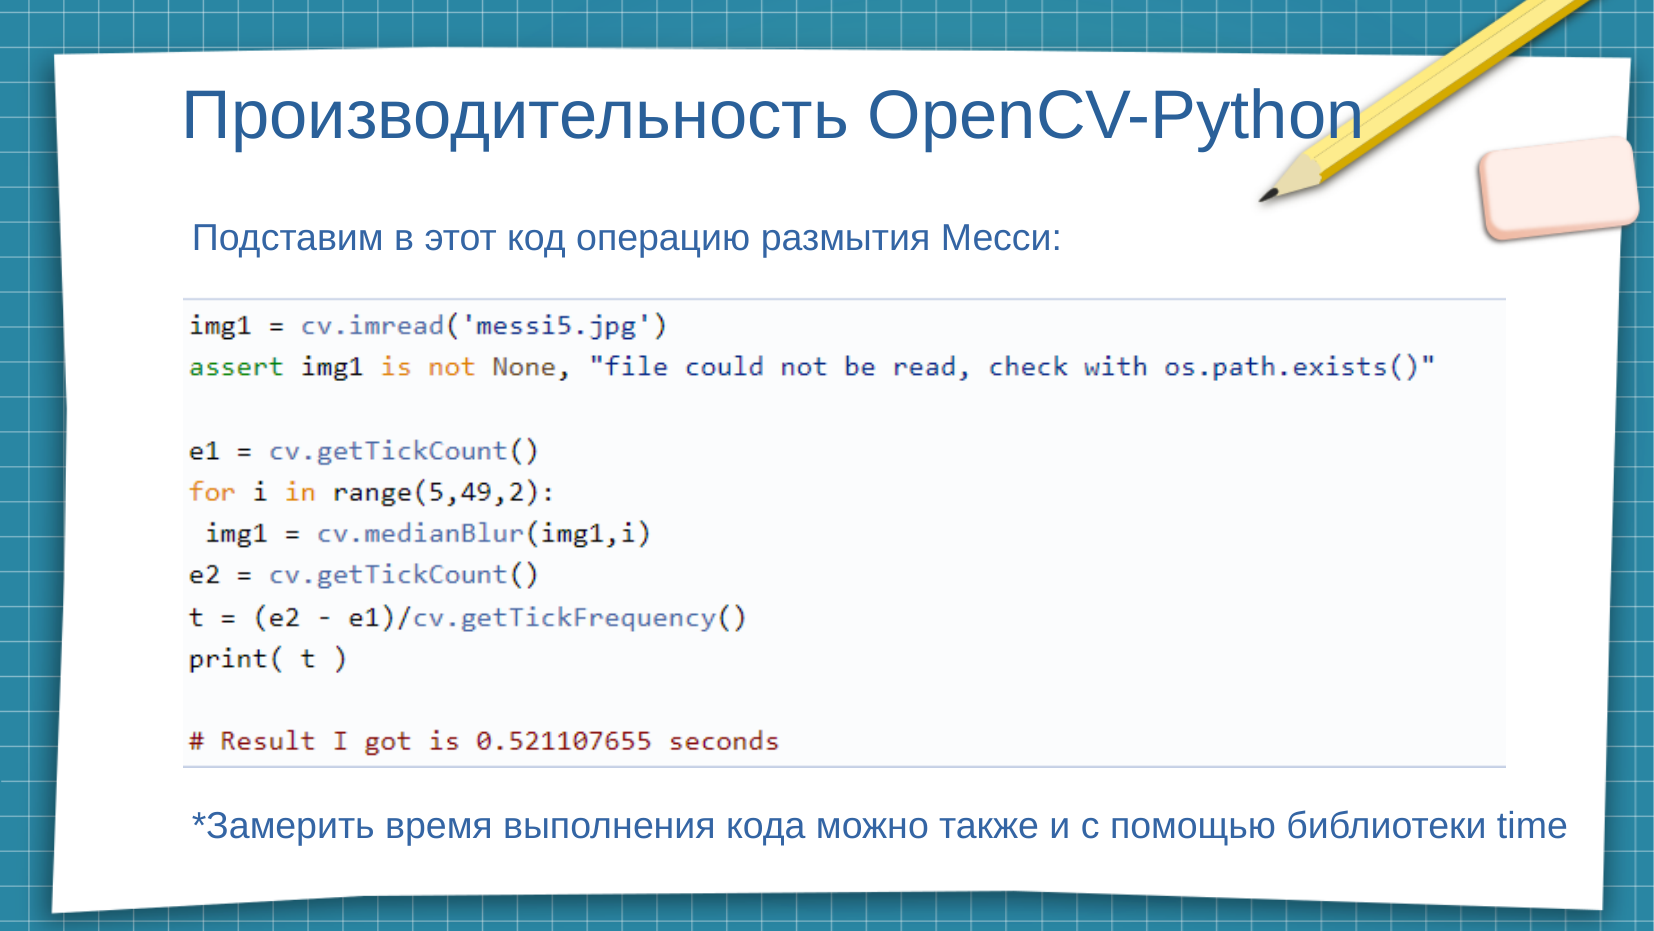

# Производительность OpenCV-Python
Подставим в этот код операцию размытия Месси:
*Замерить время выполнения кода можно также и с помощью библиотеки time